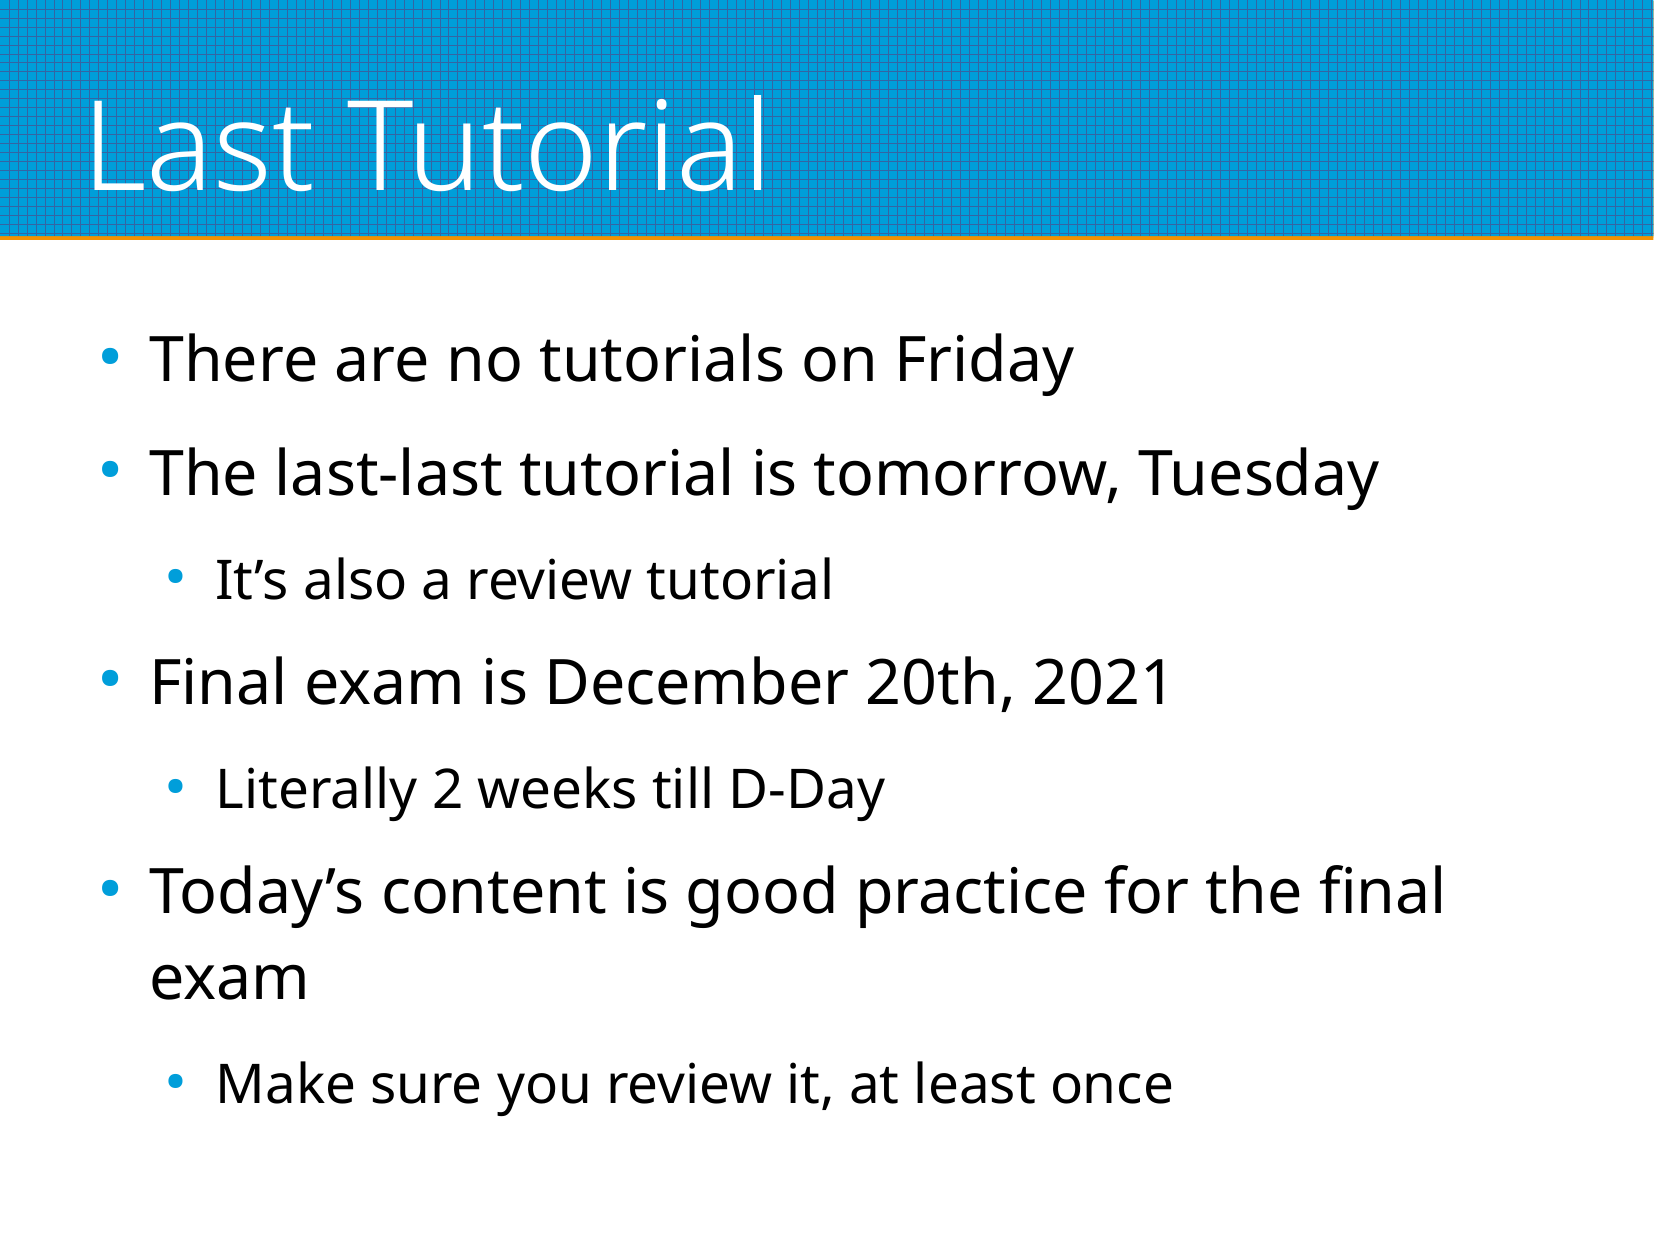

# Last Tutorial
There are no tutorials on Friday
The last-last tutorial is tomorrow, Tuesday
It’s also a review tutorial
Final exam is December 20th, 2021
Literally 2 weeks till D-Day
Today’s content is good practice for the final exam
Make sure you review it, at least once